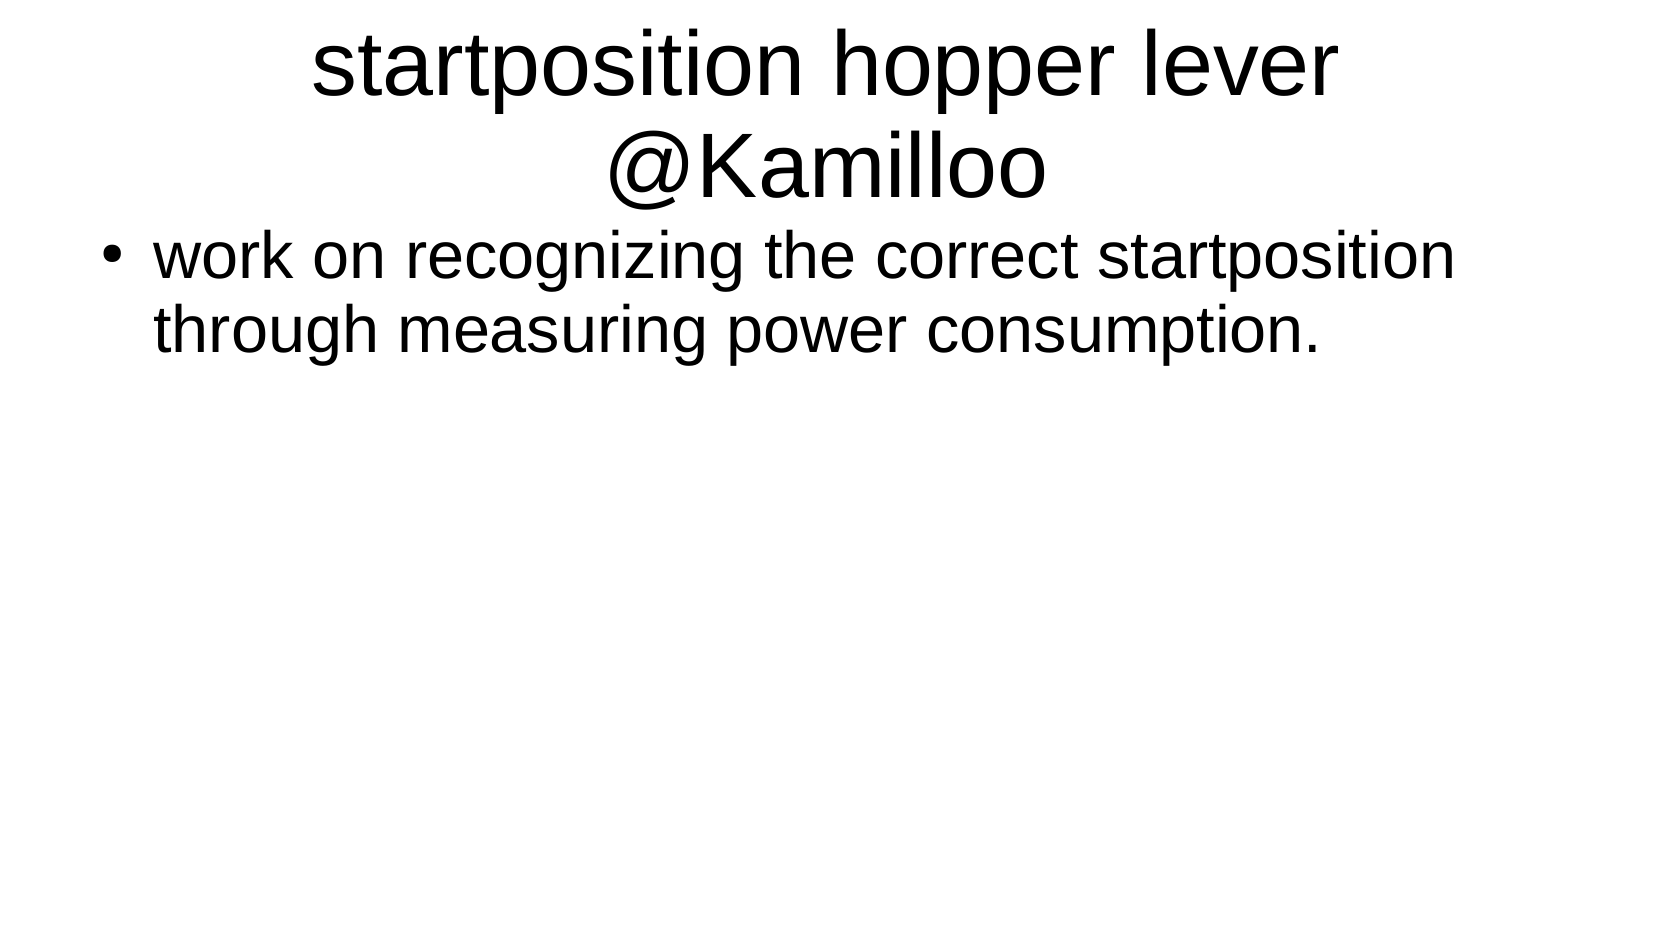

# startposition hopper lever @Kamilloo
work on recognizing the correct startposition through measuring power consumption.